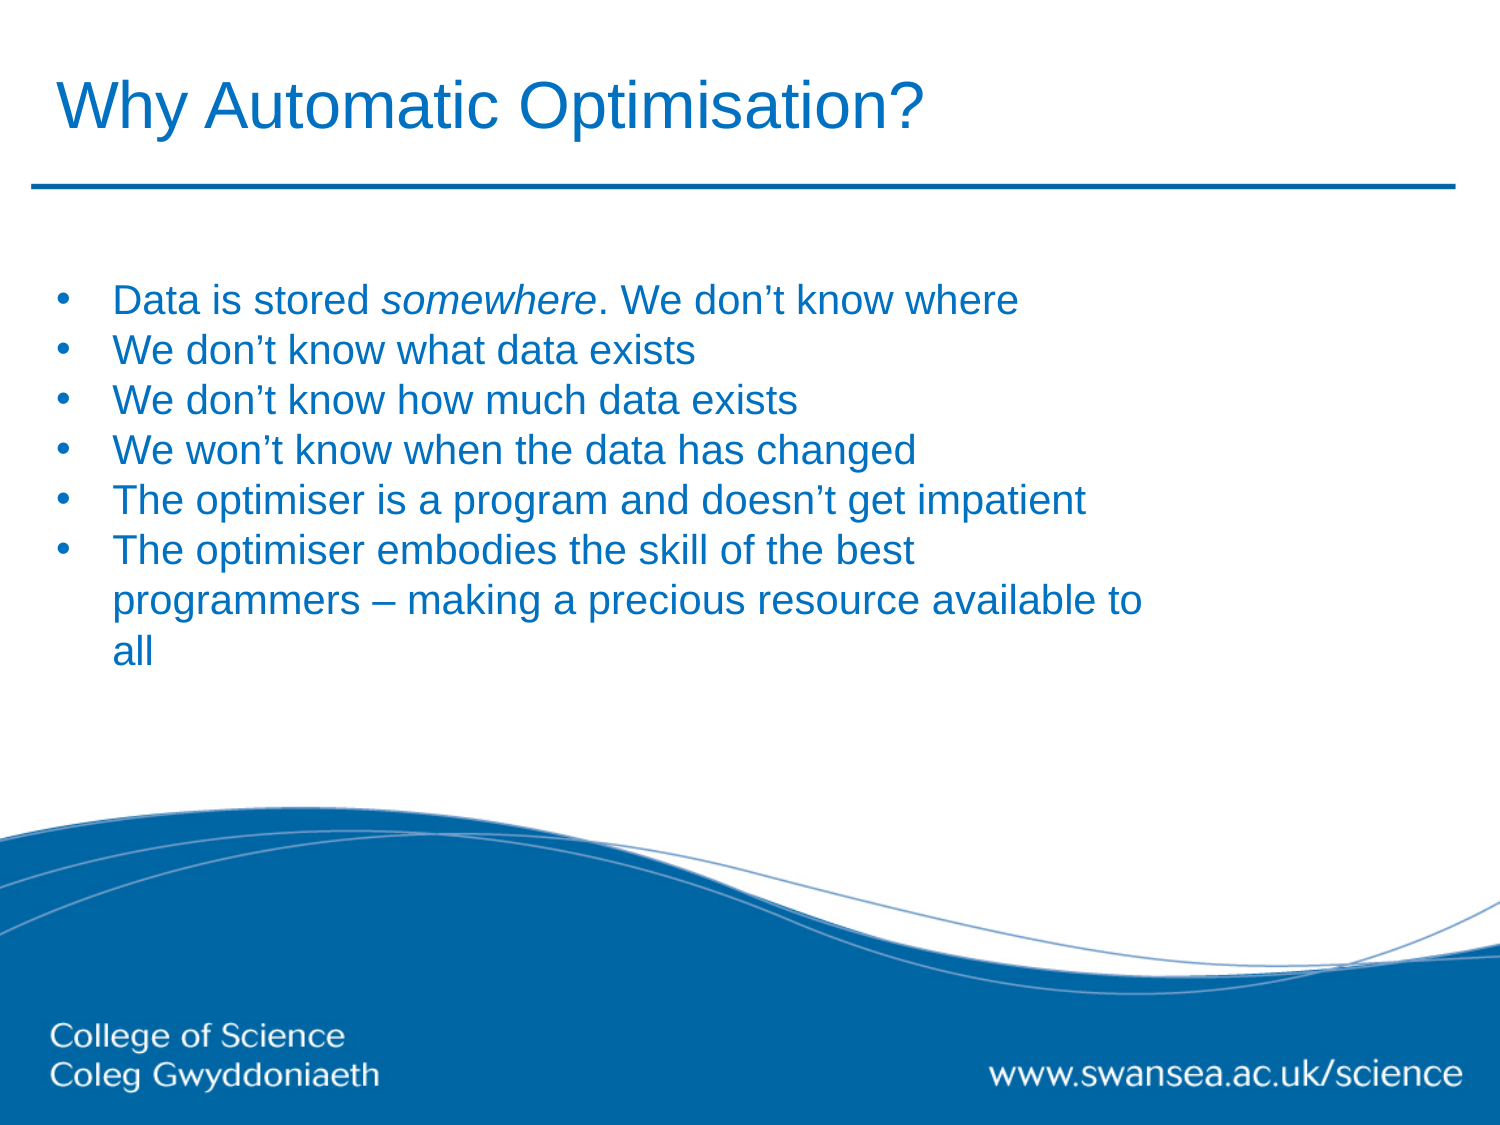

Why Automatic Optimisation?
Data is stored somewhere. We don’t know where
We don’t know what data exists
We don’t know how much data exists
We won’t know when the data has changed
The optimiser is a program and doesn’t get impatient
The optimiser embodies the skill of the best programmers – making a precious resource available to all